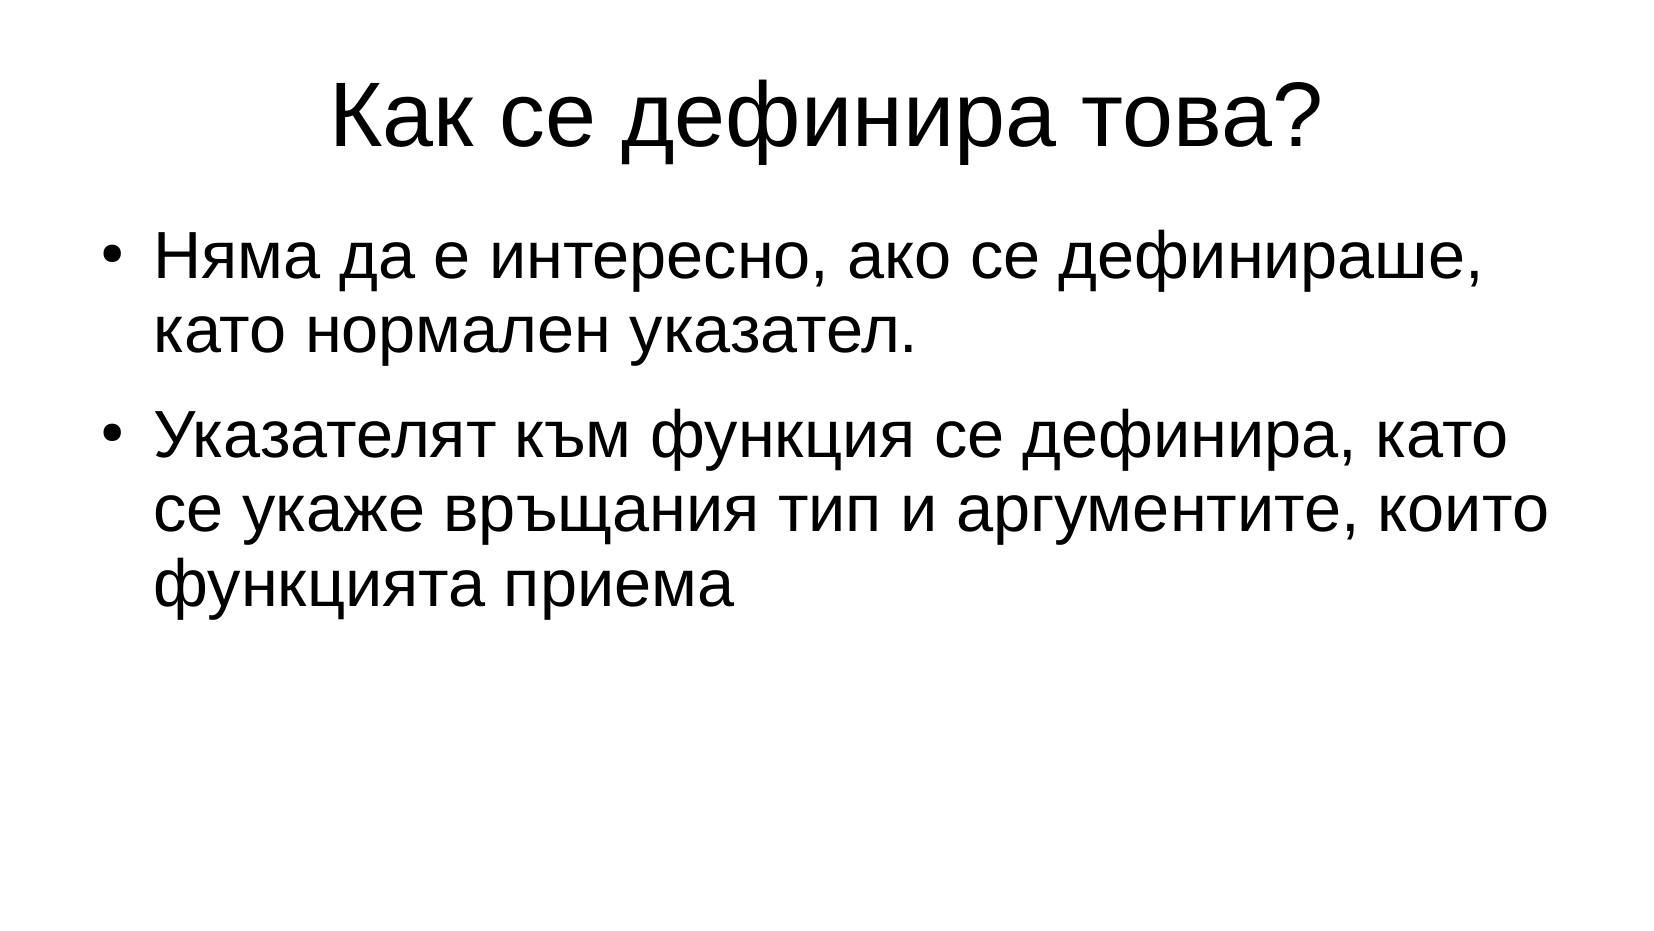

# Как се дефинира това?
Няма да е интересно, ако се дефинираше, като нормален указател.
Указателят към функция се дефинира, като се укаже връщания тип и аргументите, които функцията приема